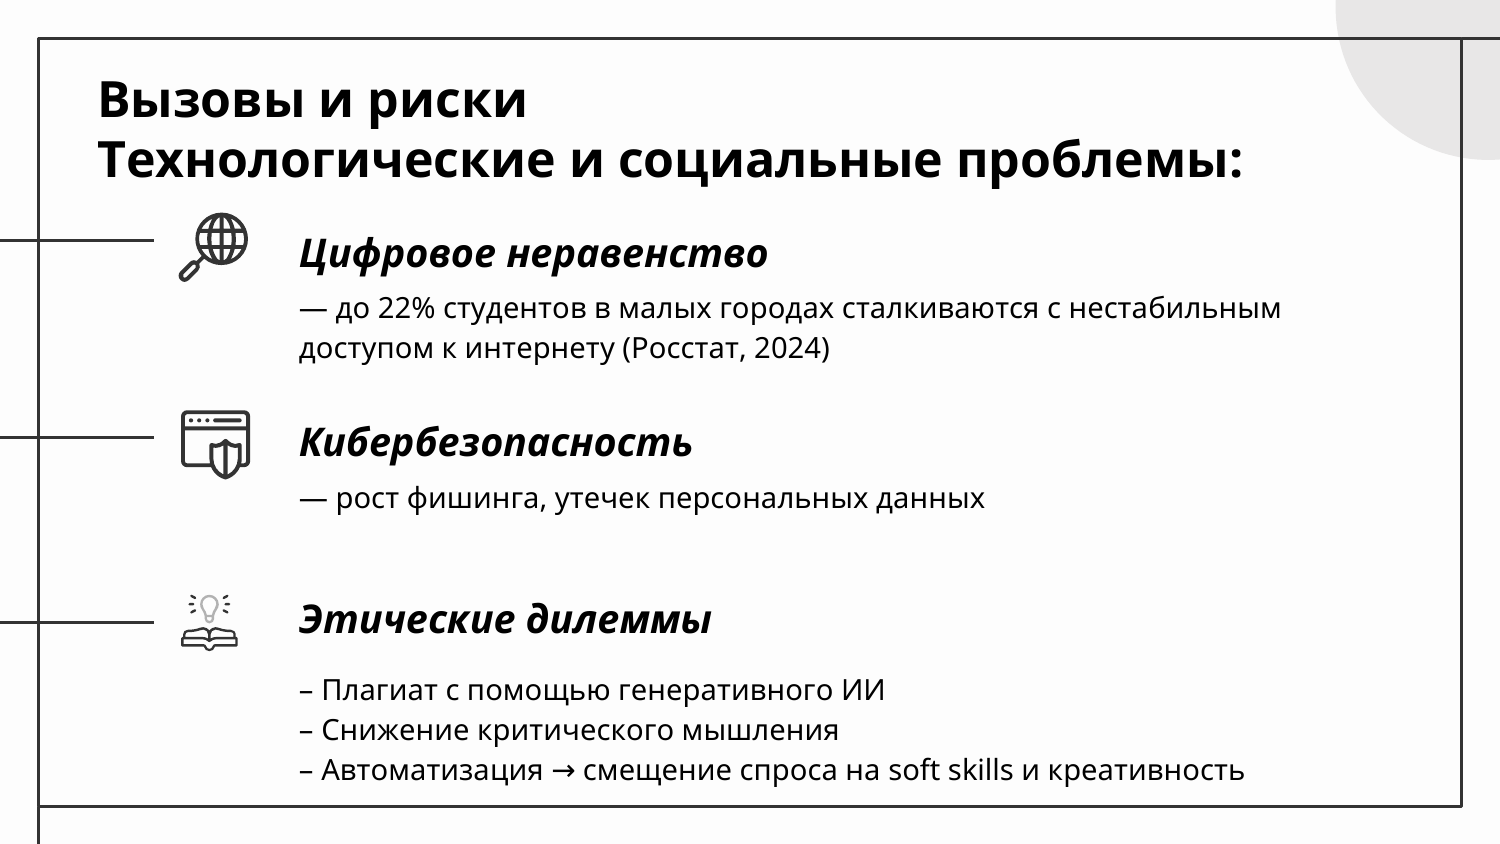

# Вызовы и риски Технологические и социальные проблемы:
Цифровое неравенство
— до 22% студентов в малых городах сталкиваются с нестабильным доступом к интернету (Росстат, 2024)
Кибербезопасность
— рост фишинга, утечек персональных данных
Этические дилеммы
– Плагиат с помощью генеративного ИИ
– Снижение критического мышления
– Автоматизация → смещение спроса на soft skills и креативность